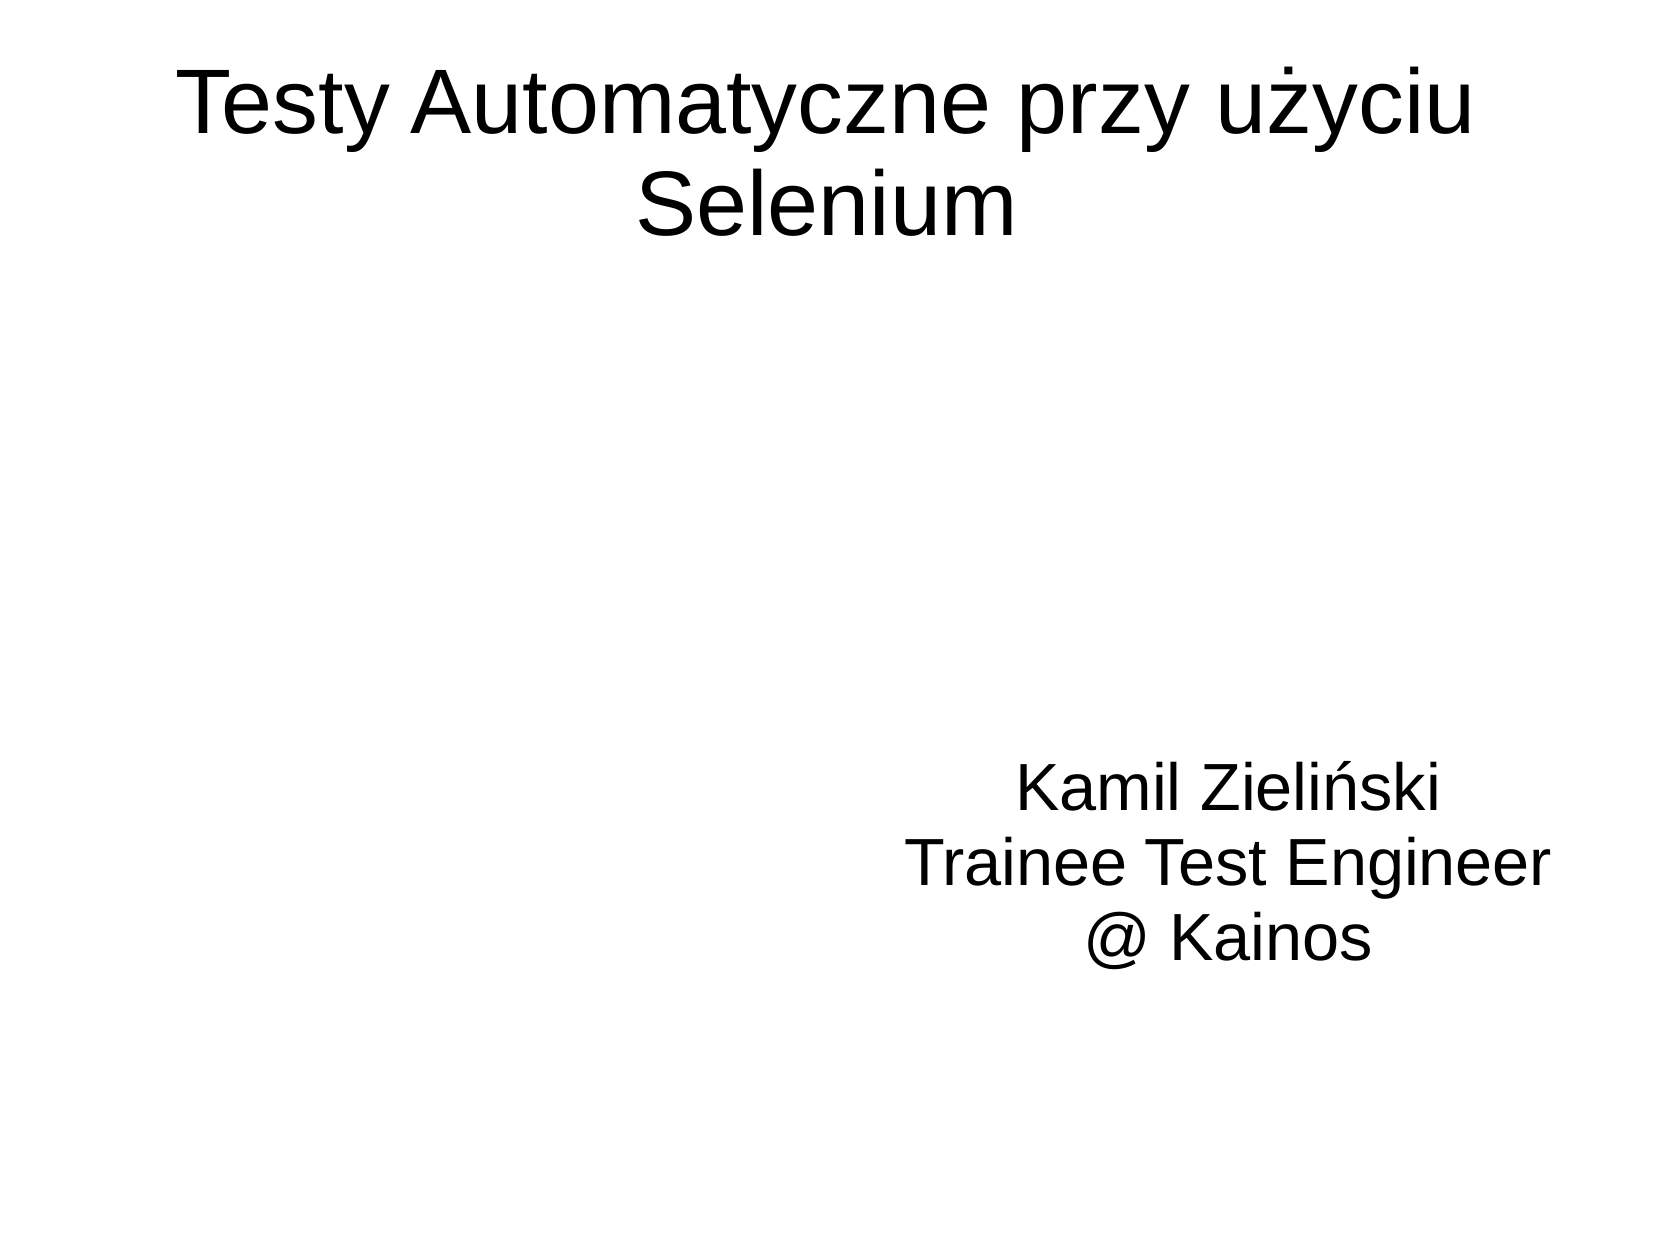

# Testy Automatyczne przy użyciu Selenium
Kamil Zieliński
Trainee Test Engineer @ Kainos